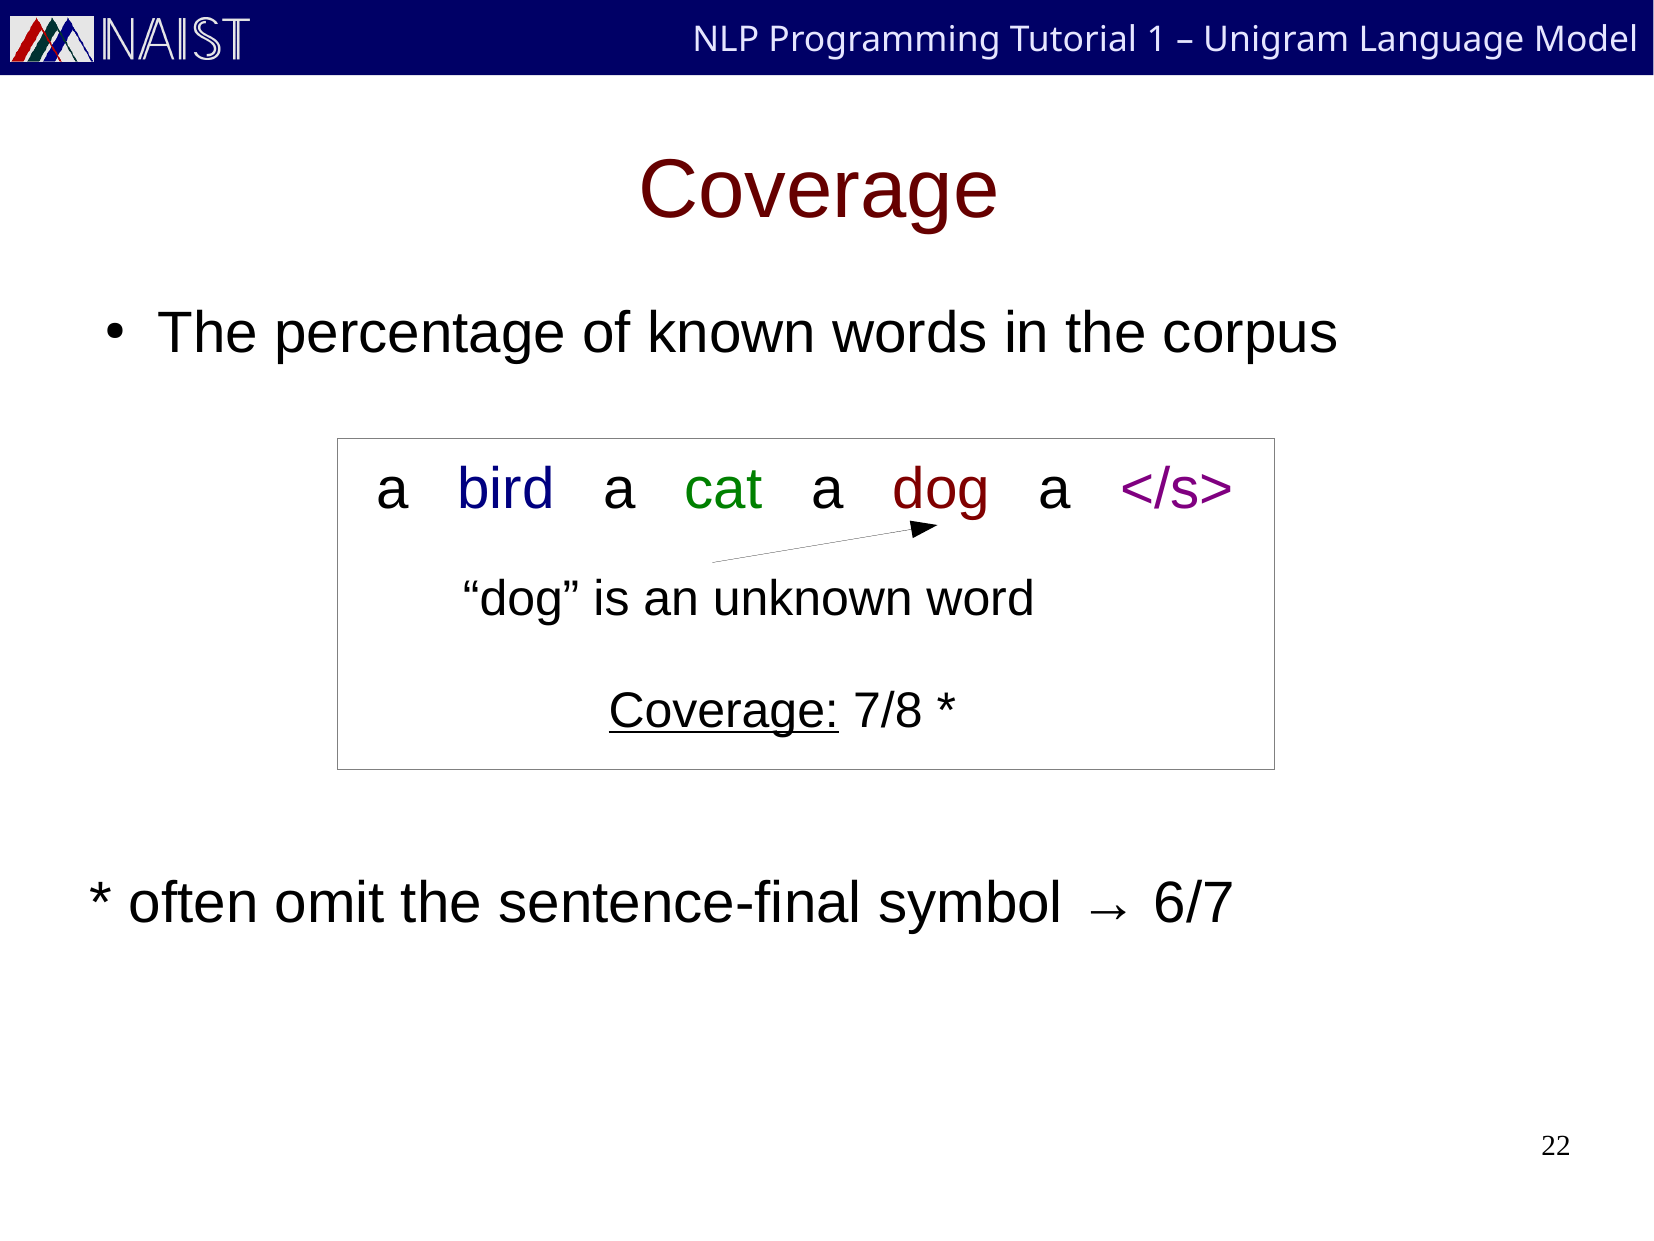

# Coverage
The percentage of known words in the corpus
a bird a cat a dog a </s>
“dog” is an unknown word
Coverage: 7/8 *
* often omit the sentence-final symbol → 6/7
22